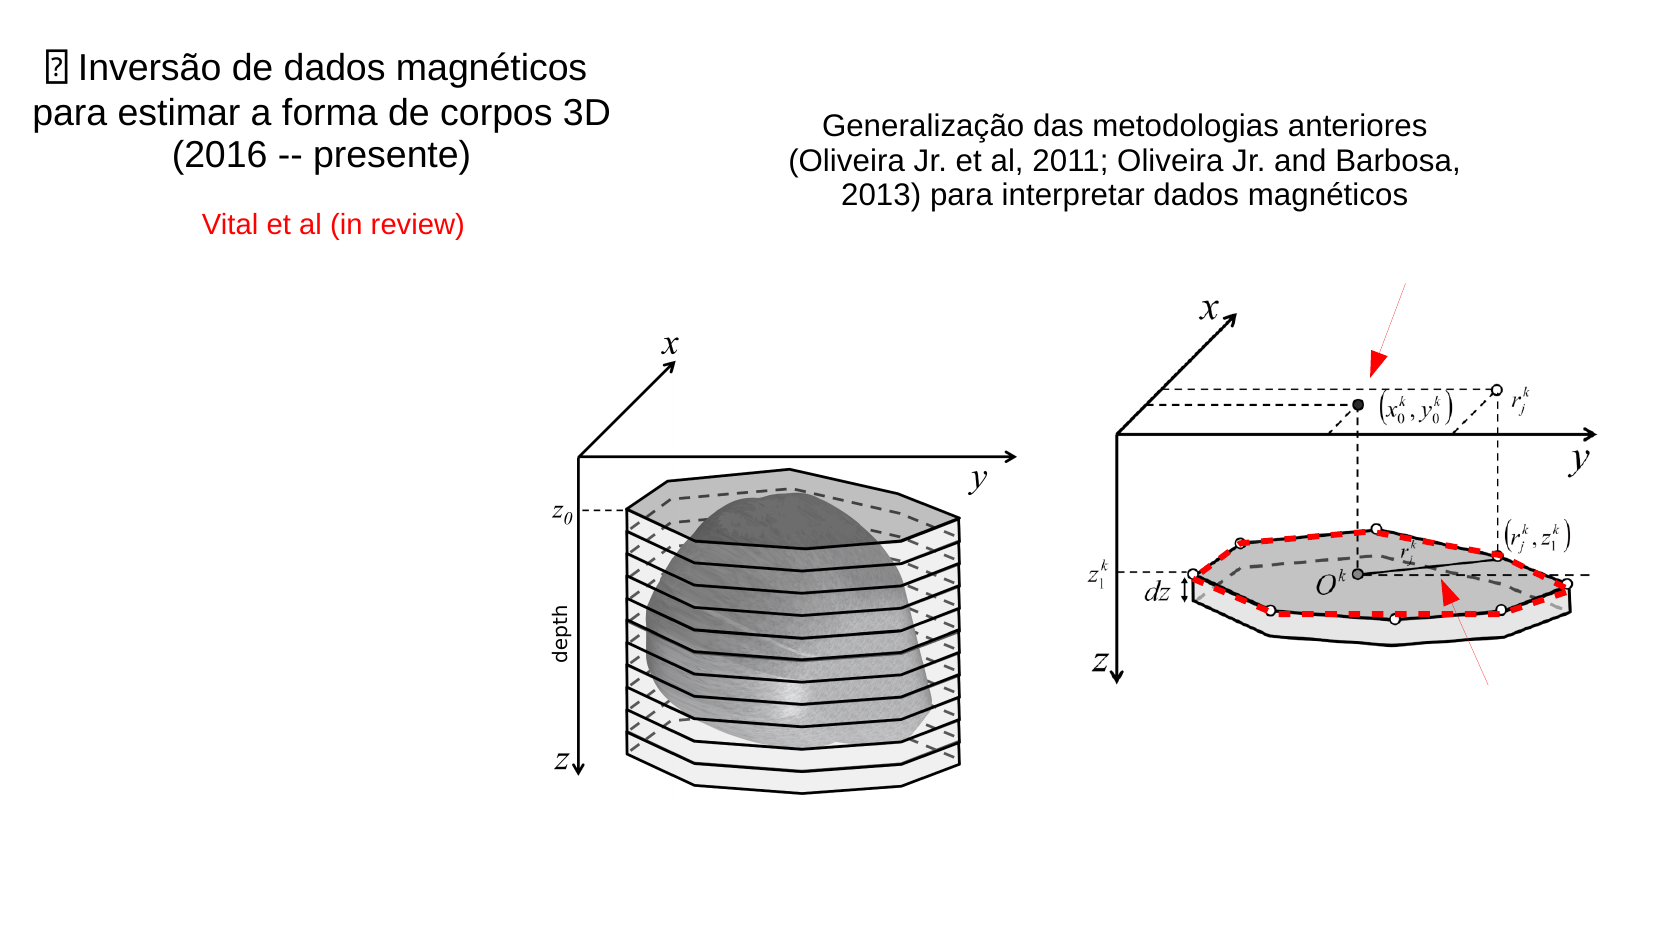

⍰ Inversão de dados magnéticos
para estimar a forma de corpos 3D
(2016 -- presente)
Generalização das metodologias anteriores (Oliveira Jr. et al, 2011; Oliveira Jr. and Barbosa, 2013) para interpretar dados magnéticos
Vital et al (in review)